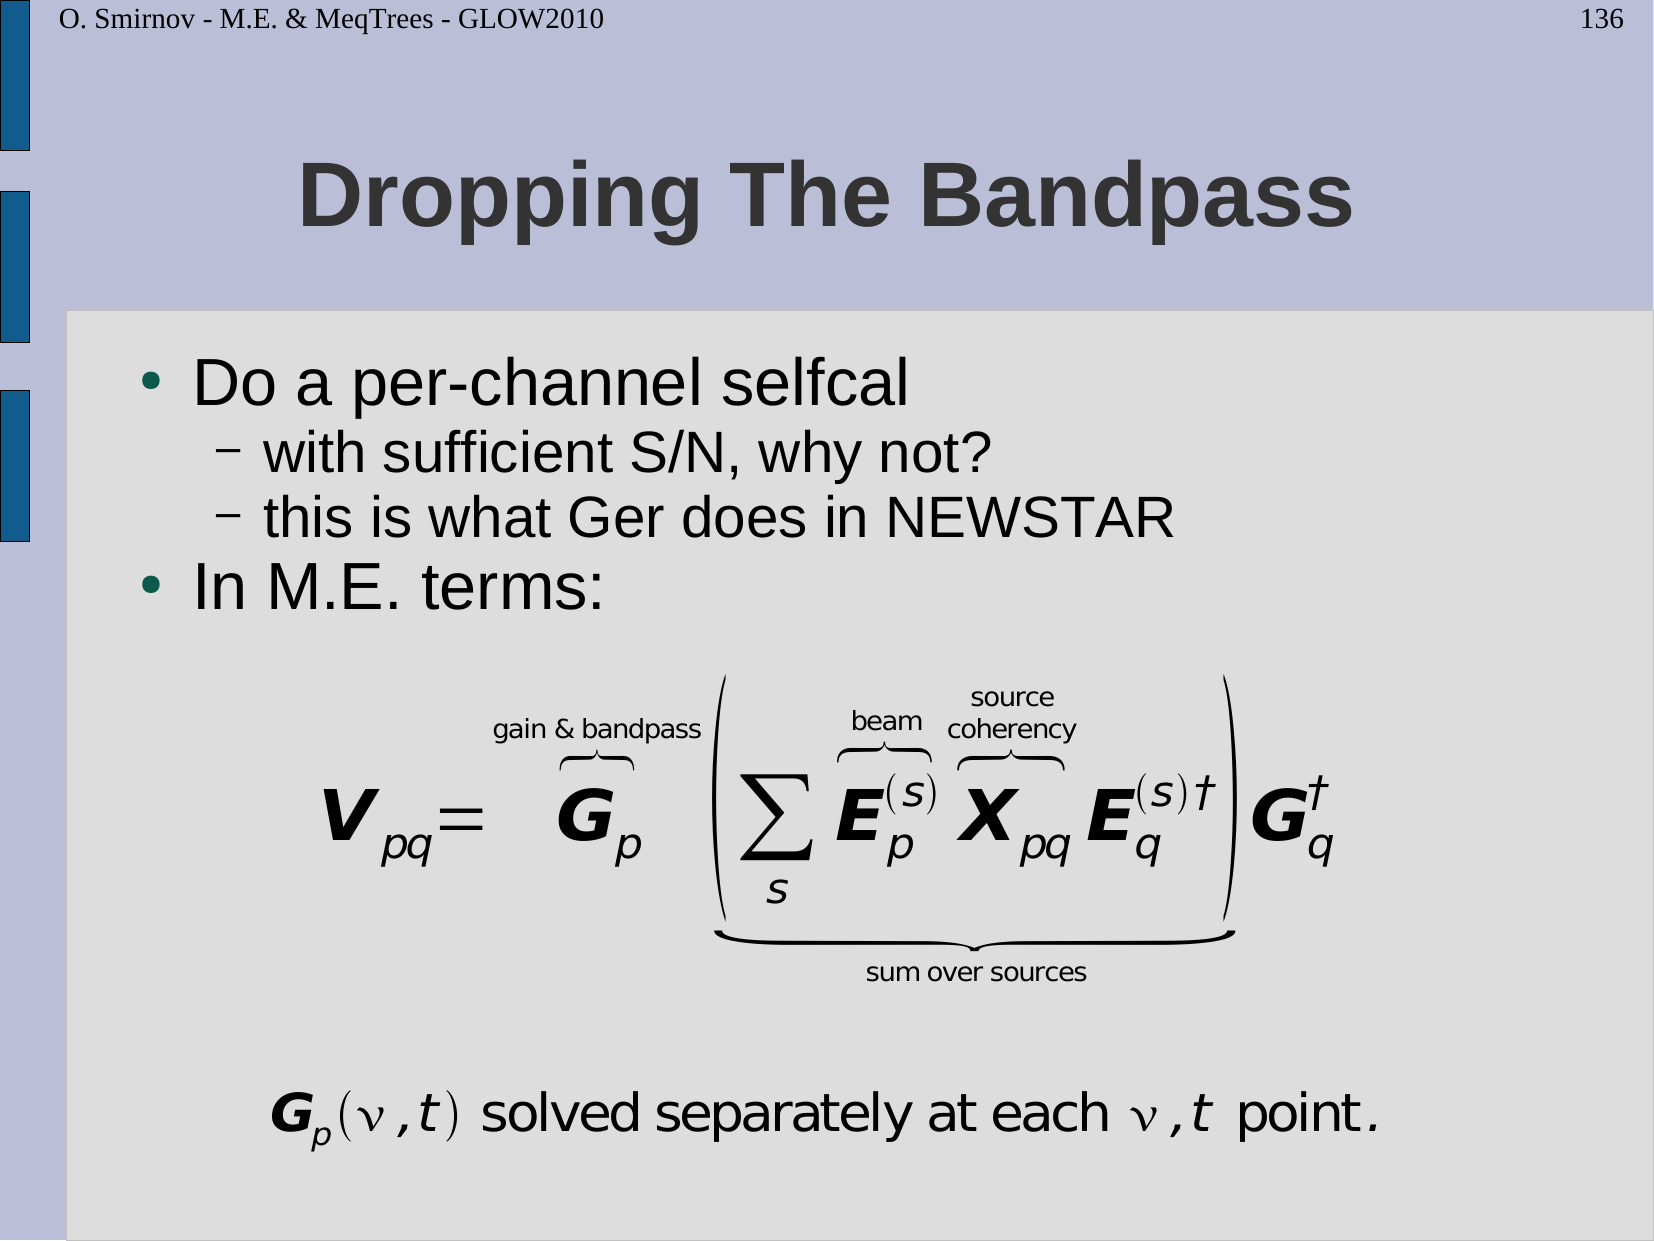

O. Smirnov - M.E. & MeqTrees - GLOW2010
136
# Dropping The Bandpass
Do a per-channel selfcal
with sufficient S/N, why not?
this is what Ger does in NEWSTAR
In M.E. terms: